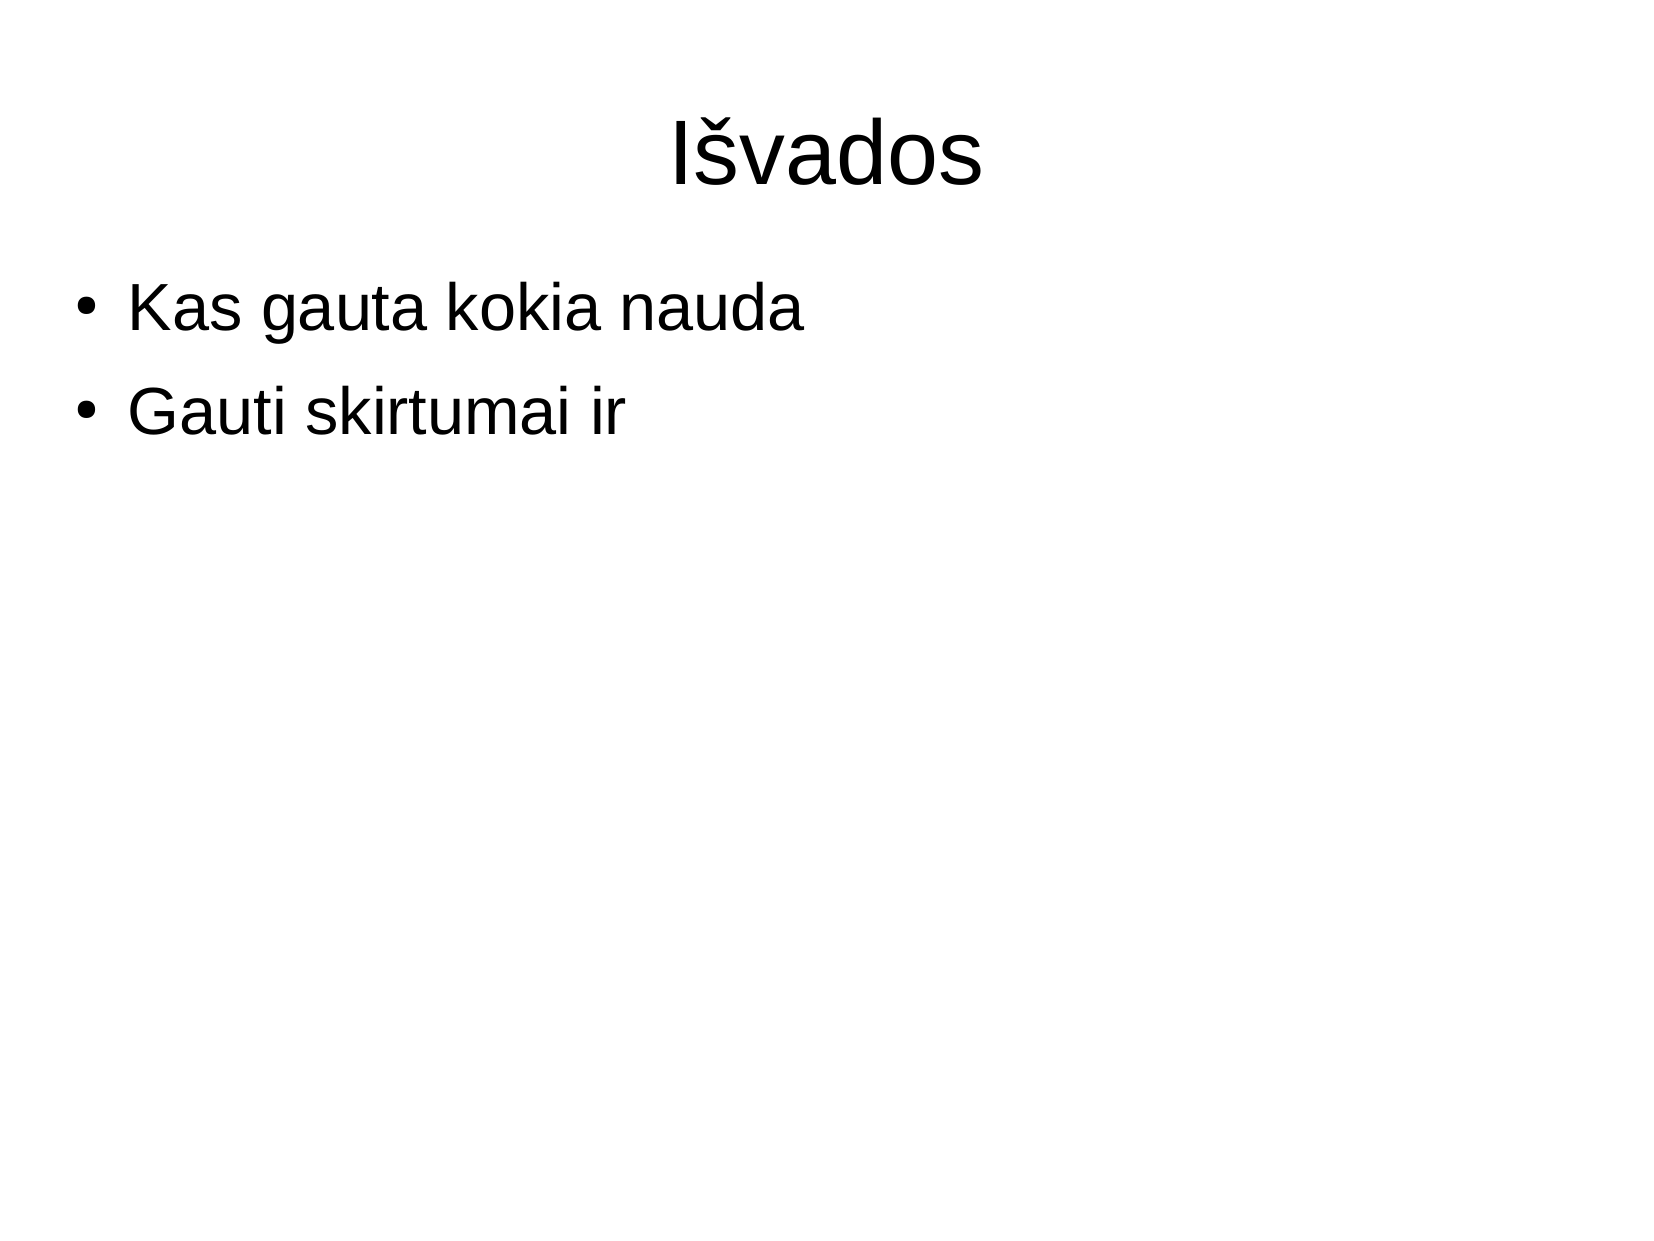

# Išvados
Kas gauta kokia nauda
Gauti skirtumai ir